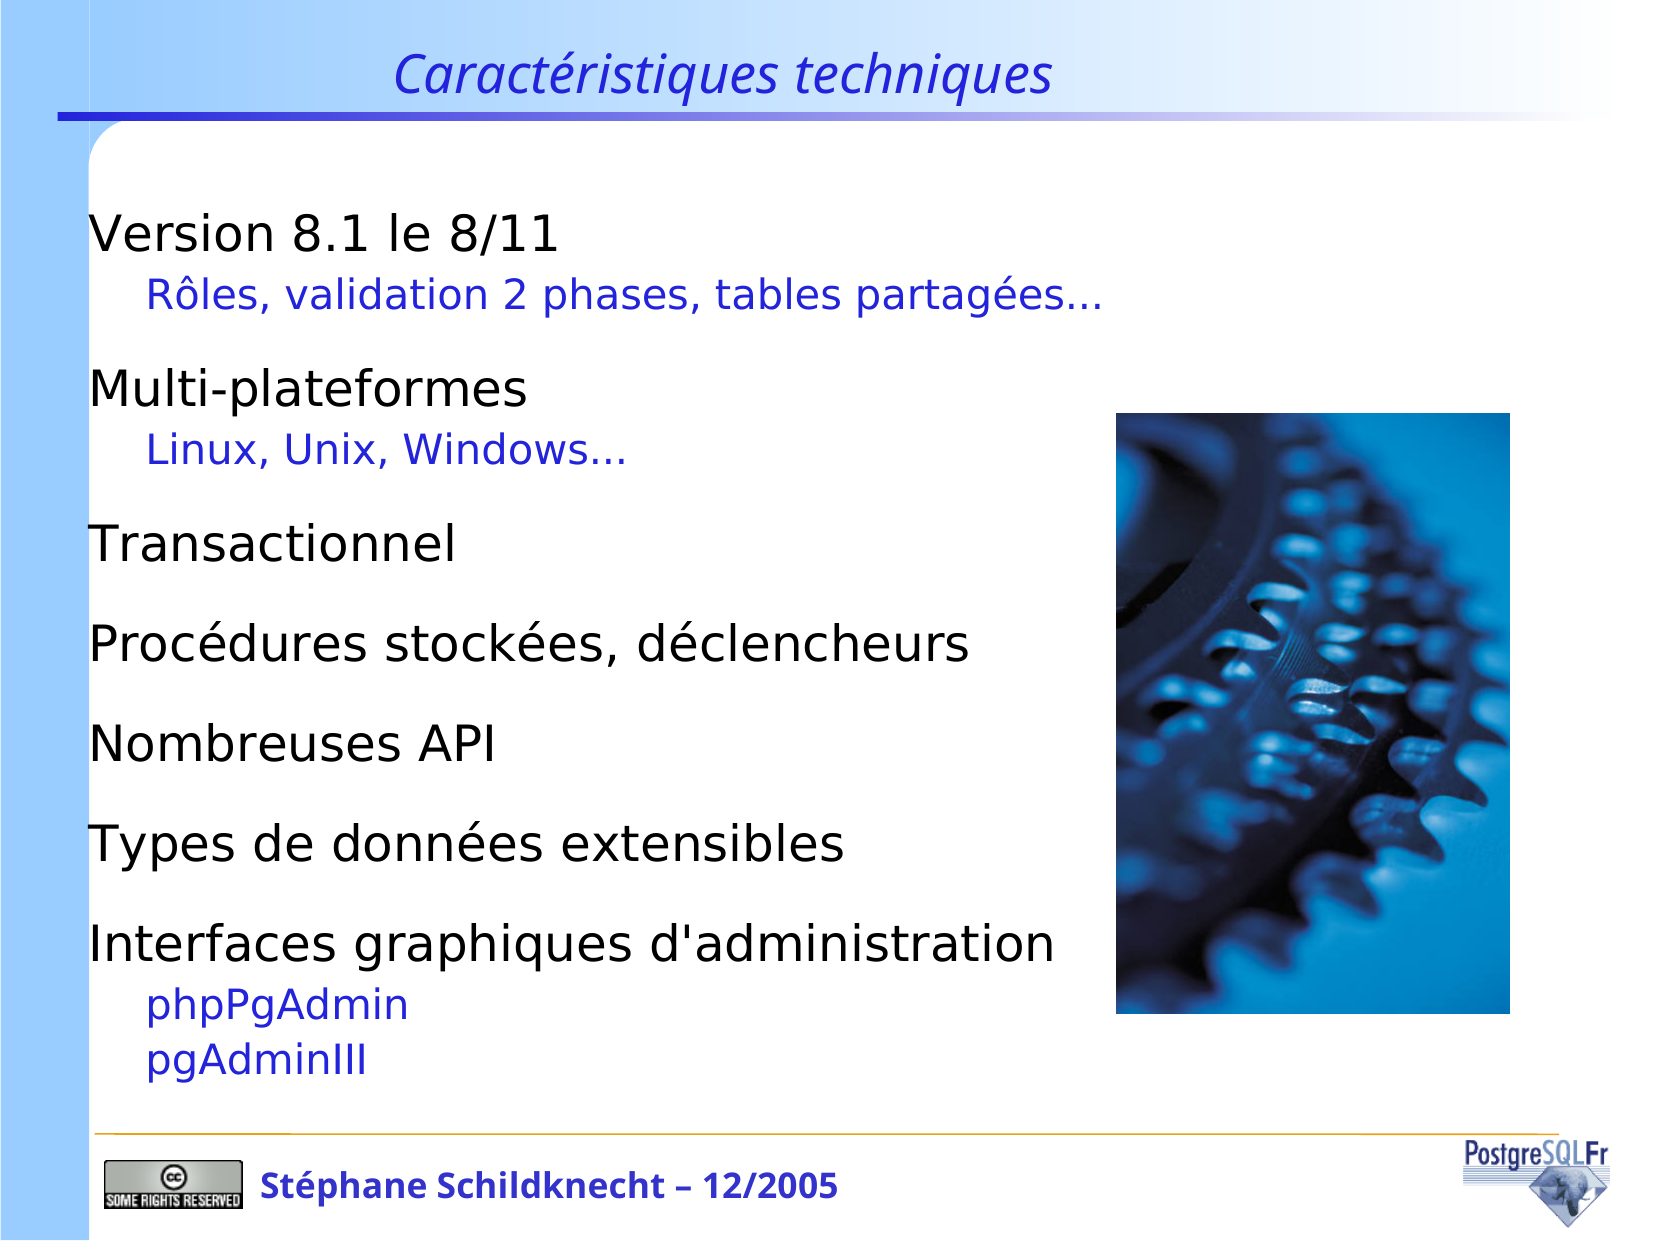

# Caractéristiques techniques
Version 8.1 le 8/11
Rôles, validation 2 phases, tables partagées...
Multi-plateformes
Linux, Unix, Windows...
Transactionnel
Procédures stockées, déclencheurs
Nombreuses API
Types de données extensibles
Interfaces graphiques d'administration
phpPgAdmin
pgAdminIII